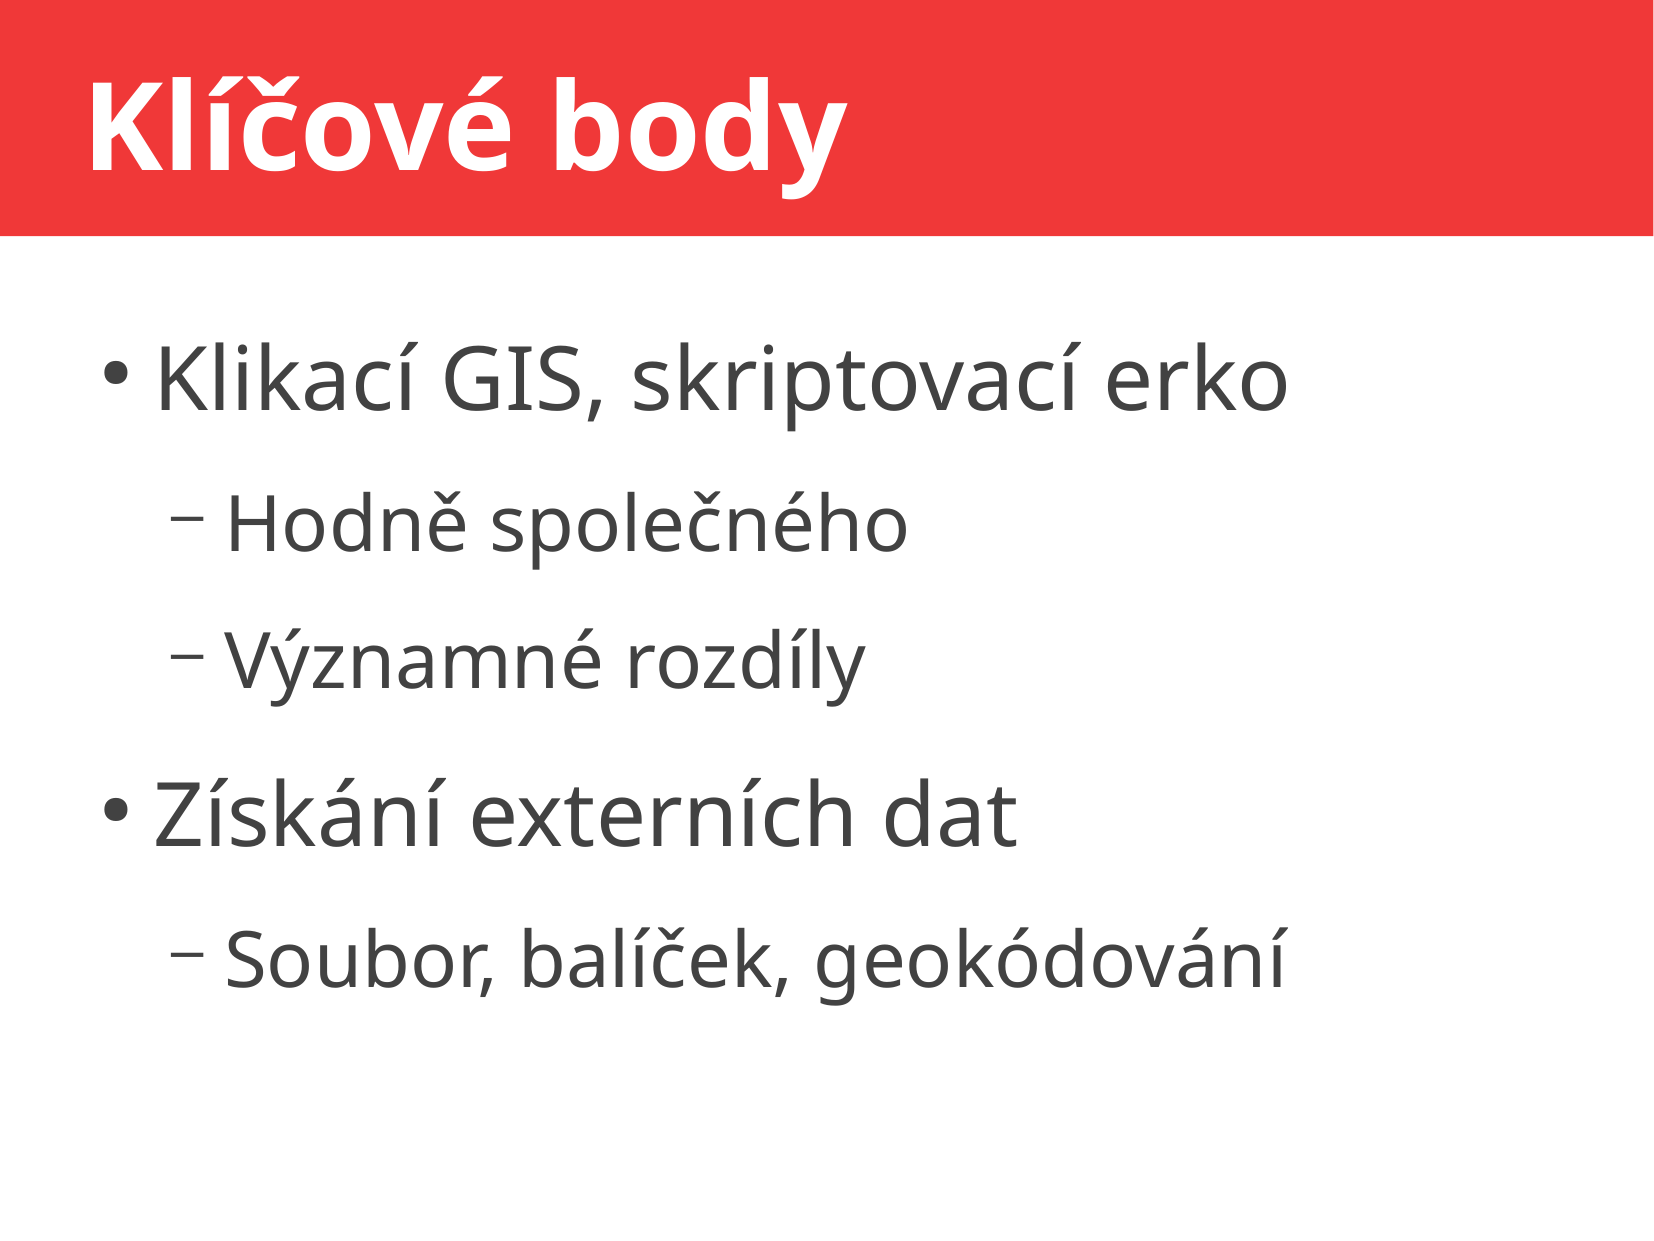

# Klíčové body
Klikací GIS, skriptovací erko
Hodně společného
Významné rozdíly
Získání externích dat
Soubor, balíček, geokódování